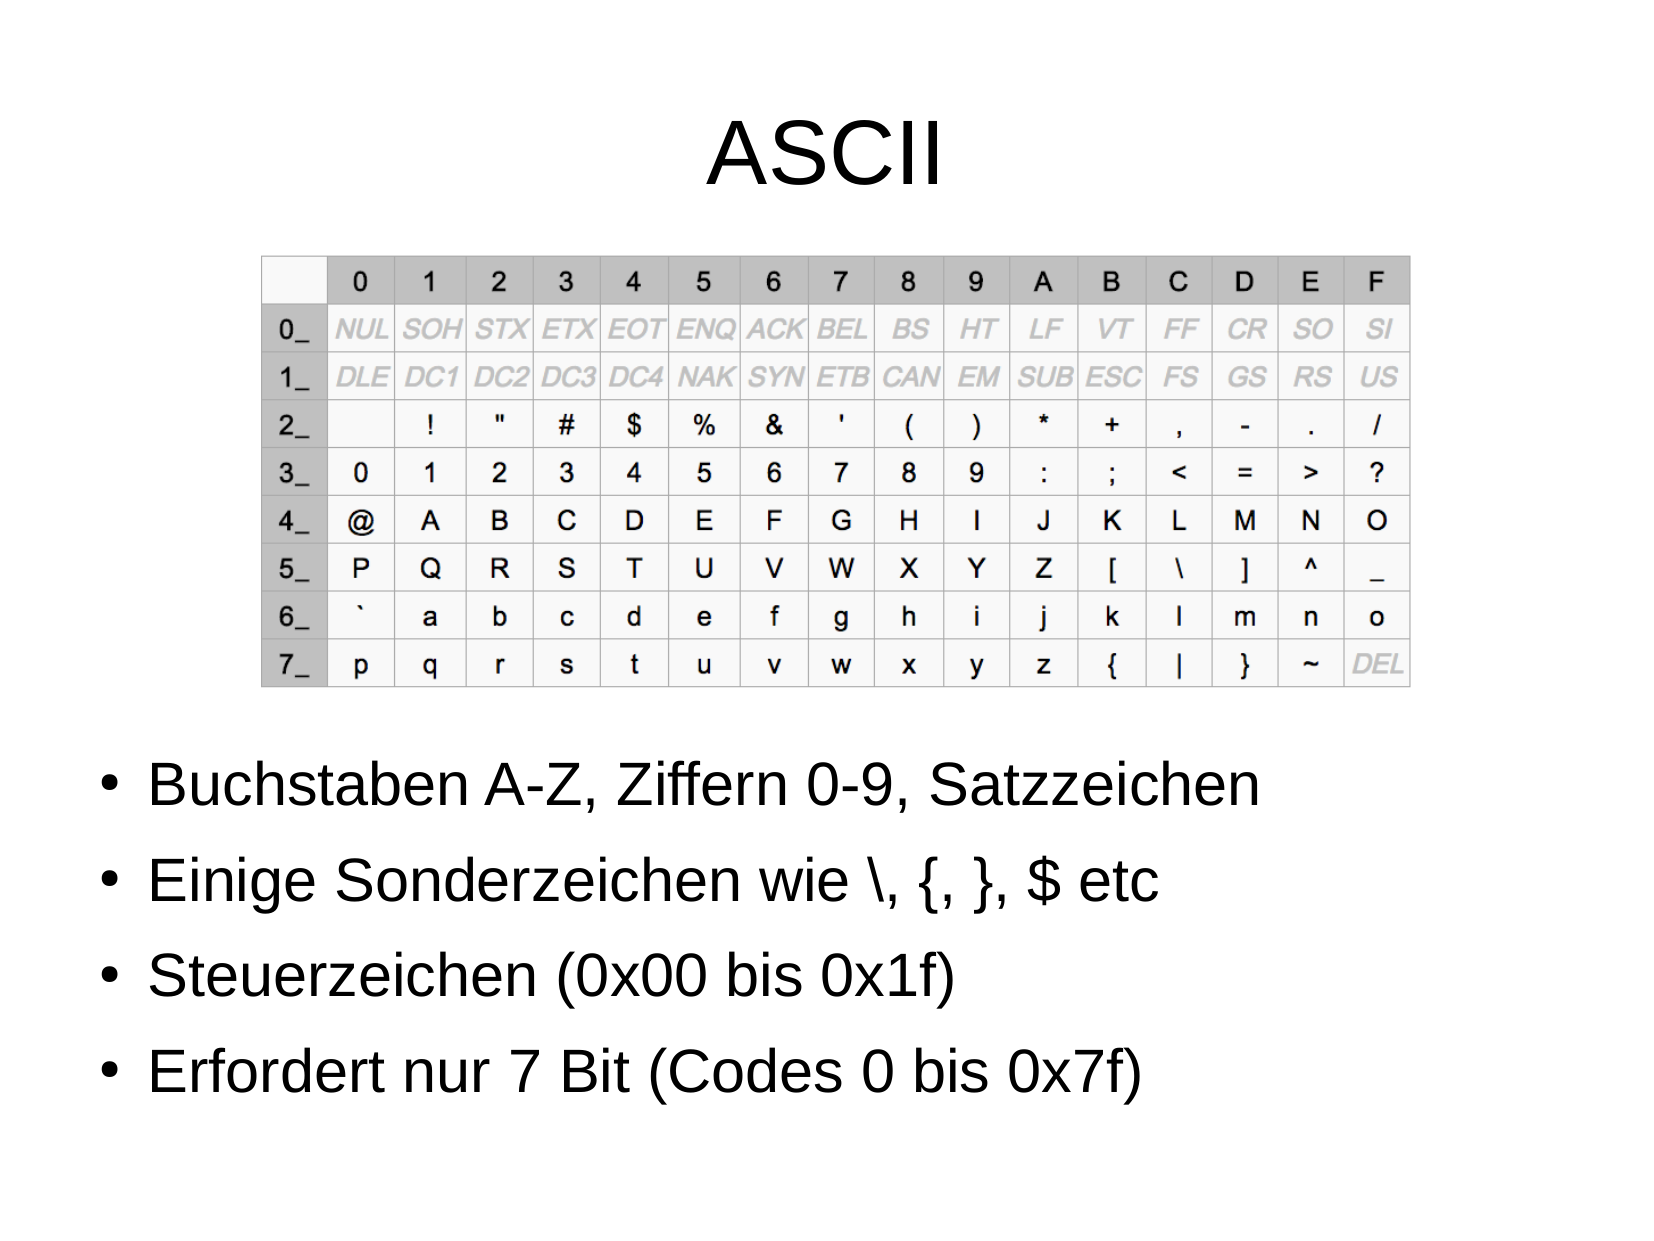

# ASCII
Buchstaben A-Z, Ziffern 0-9, Satzzeichen
Einige Sonderzeichen wie \, {, }, $ etc
Steuerzeichen (0x00 bis 0x1f)
Erfordert nur 7 Bit (Codes 0 bis 0x7f)